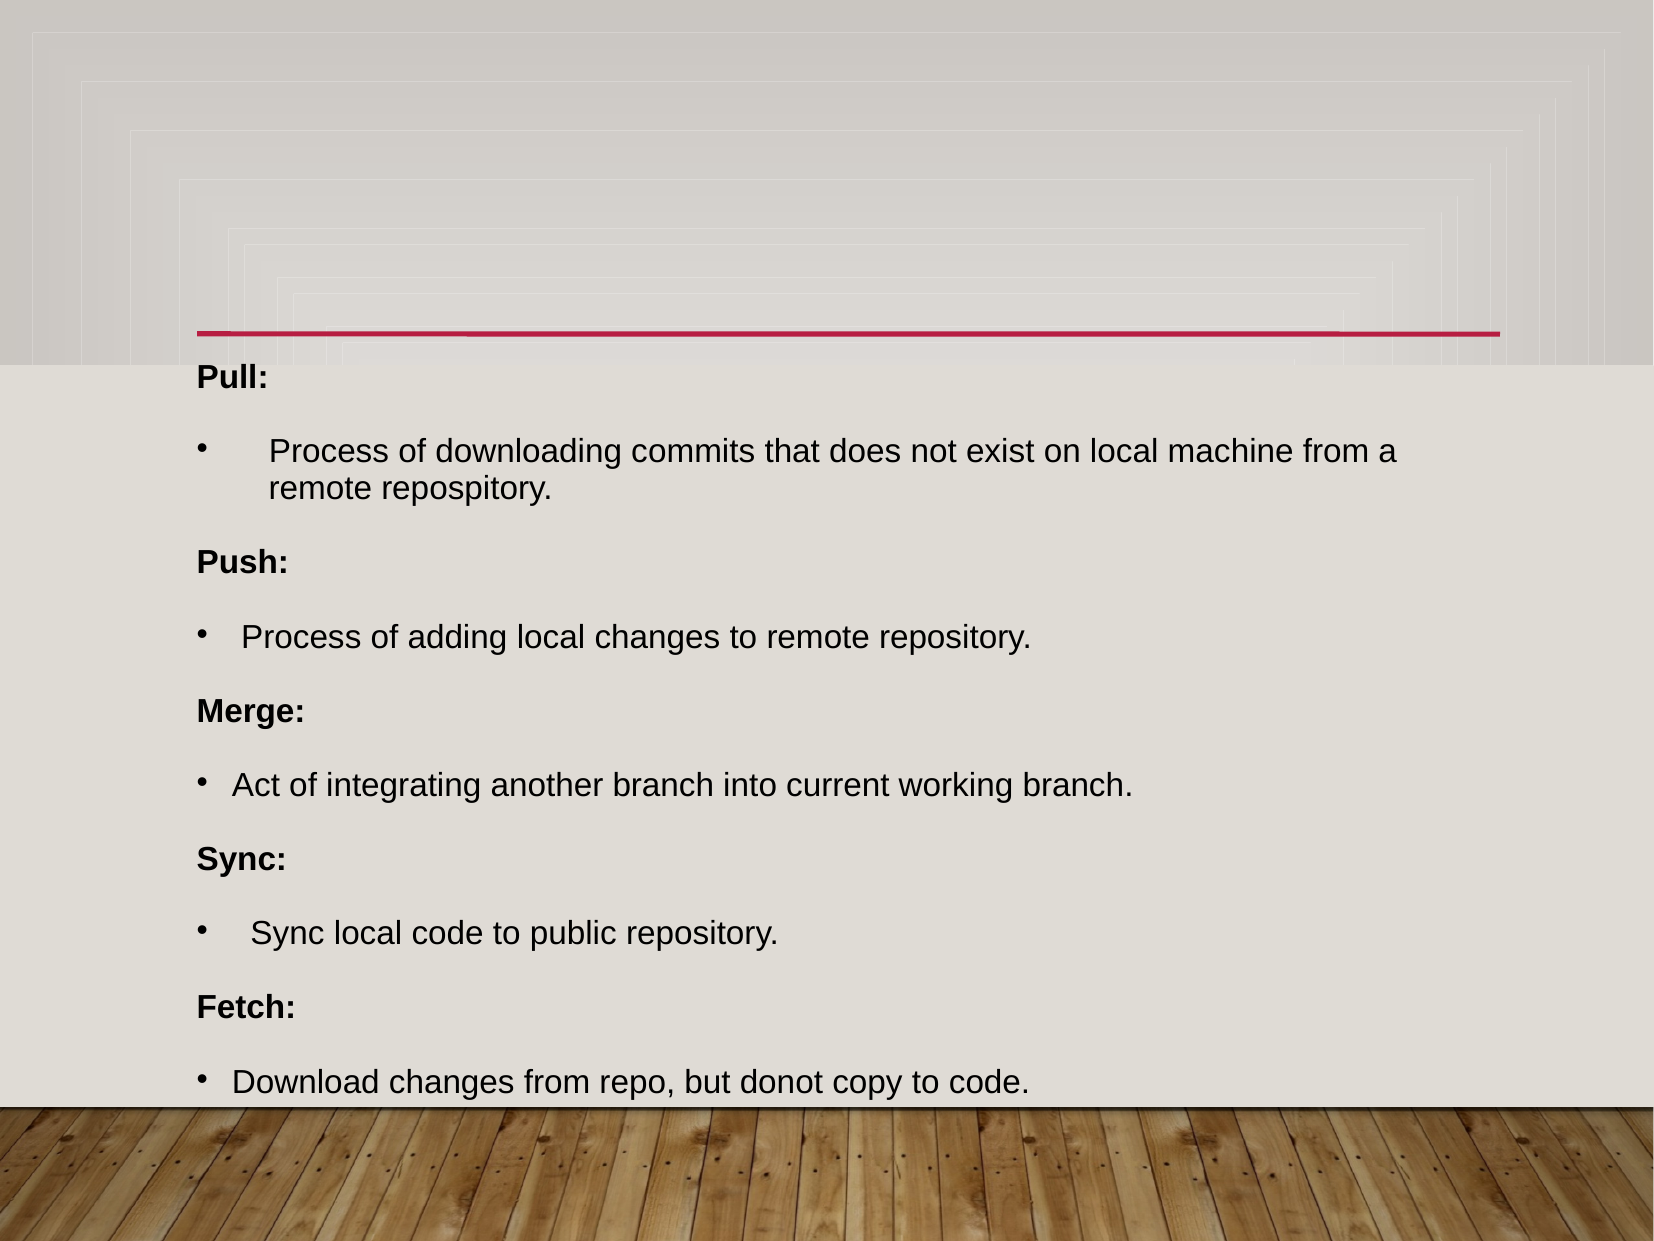

#
Pull:
 Process of downloading commits that does not exist on local machine from a remote repospitory.
Push:
 Process of adding local changes to remote repository.
Merge:
Act of integrating another branch into current working branch.
Sync:
 Sync local code to public repository.
Fetch:
Download changes from repo, but donot copy to code.